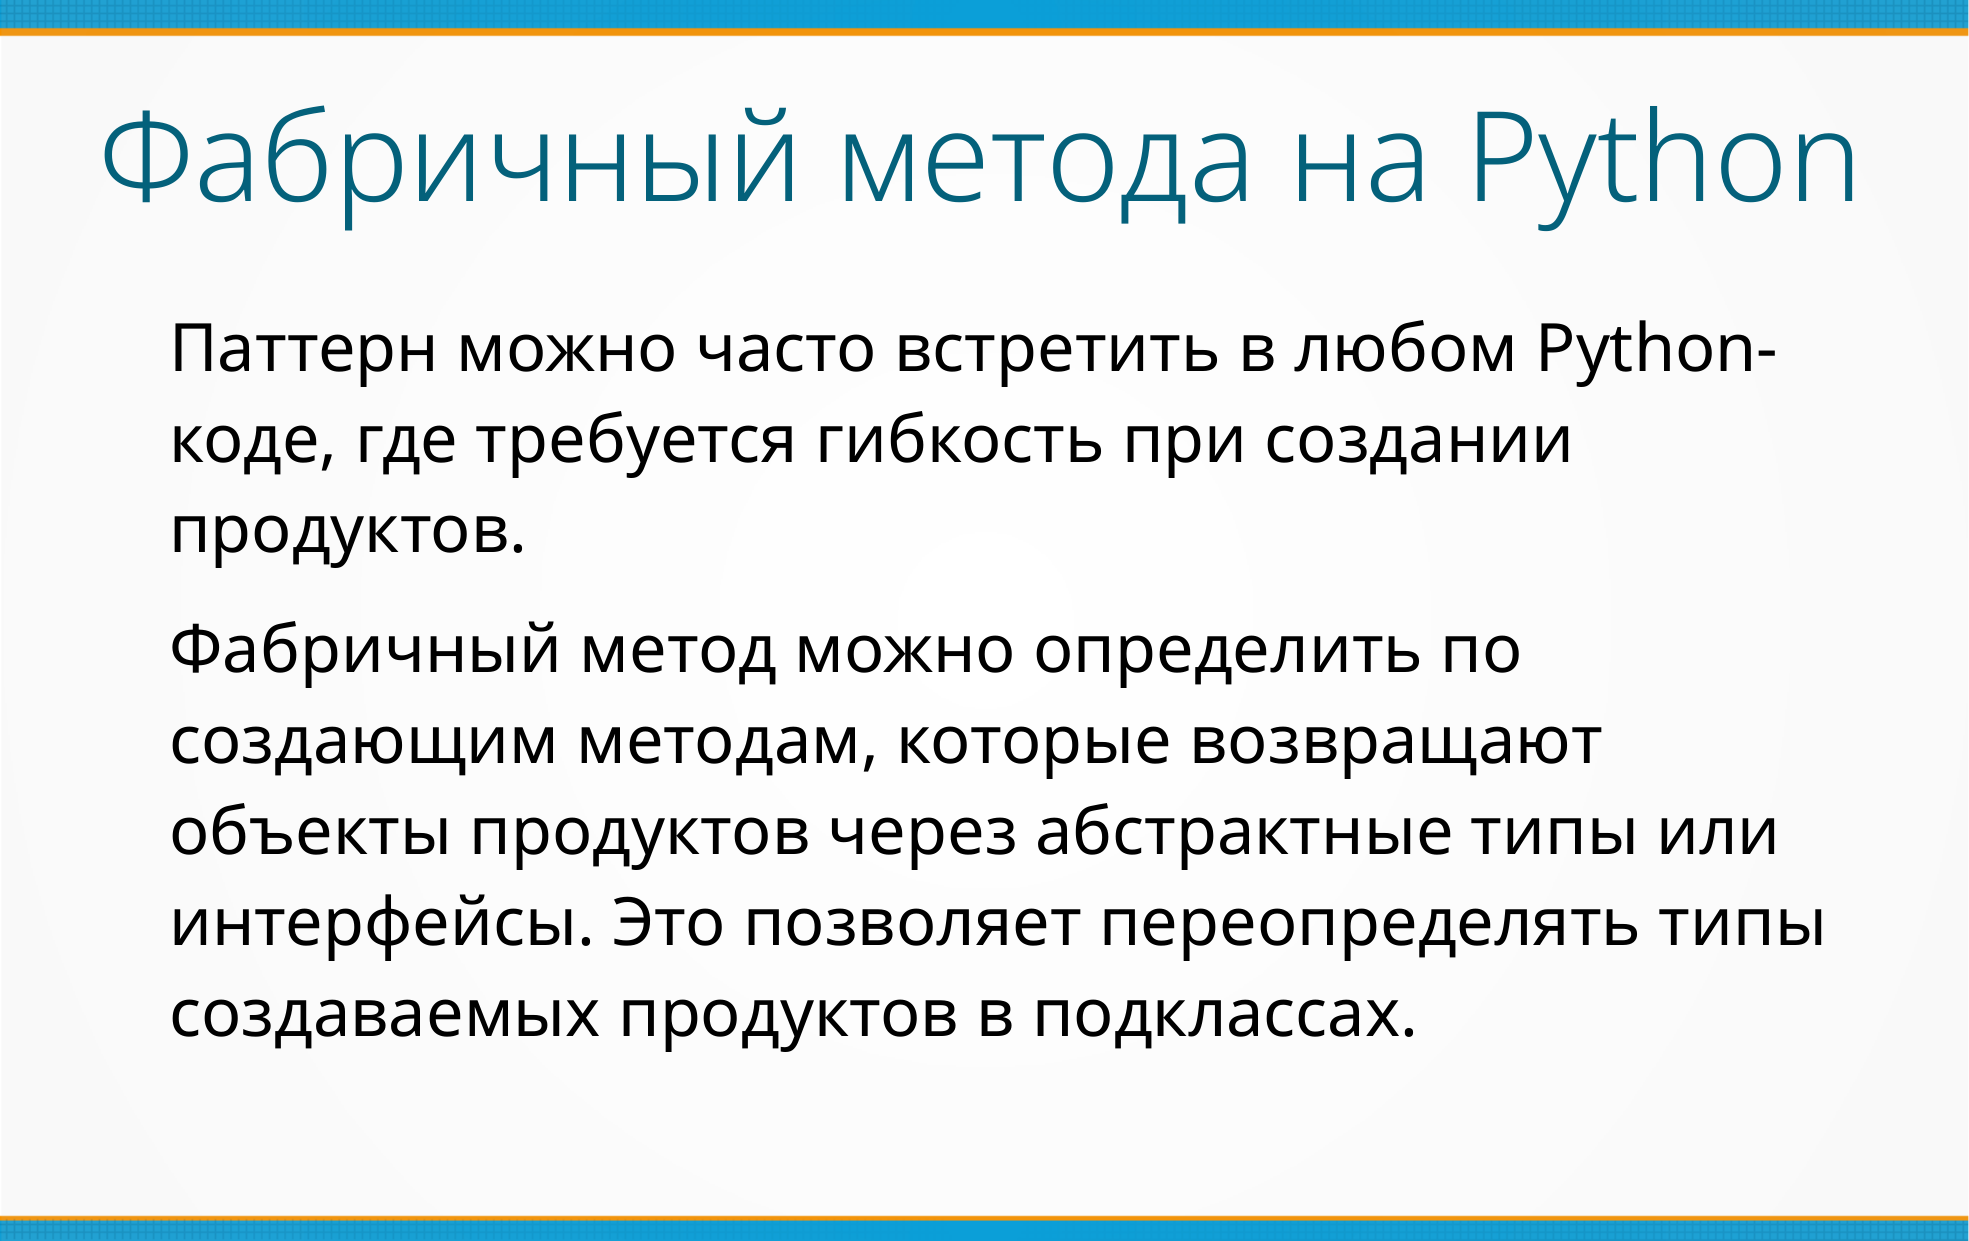

# Фабричный метода на Python
Паттерн можно часто встретить в любом Python-коде, где требуется гибкость при создании продуктов.
Фабричный метод можно определить по создающим методам, которые возвращают объекты продуктов через абстрактные типы или интерфейсы. Это позволяет переопределять типы создаваемых продуктов в подклассах.